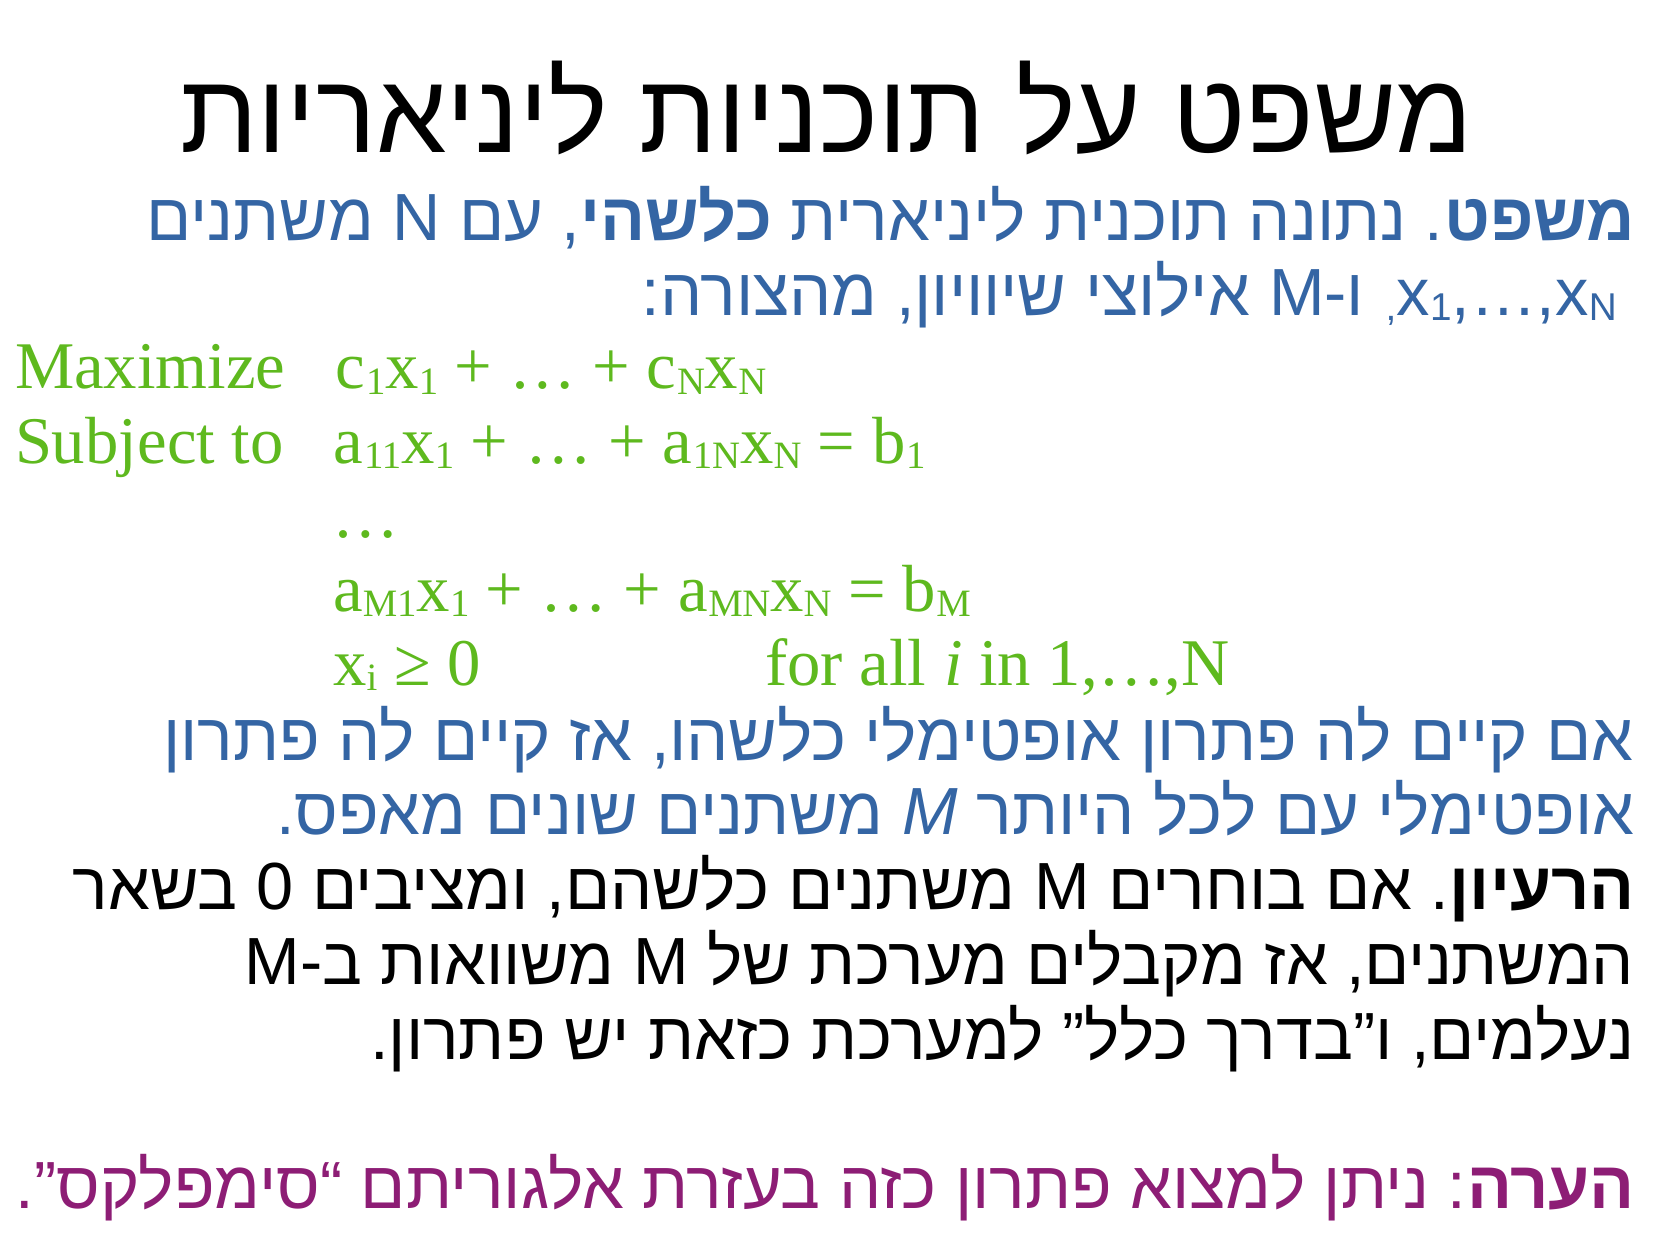

# משפט על תוכניות ליניאריות
משפט. נתונה תוכנית ליניארית כלשהי, עם N משתנים
 x1,…,xN, ו-M אילוצי שיוויון, מהצורה:
Maximize c1x1 + … + cNxN
Subject to a11x1 + … + a1NxN = b1
 …
 aM1x1 + … + aMNxN = bM
 xi ≥ 0 for all i in 1,…,N
אם קיים לה פתרון אופטימלי כלשהו, אז קיים לה פתרון אופטימלי עם לכל היותר M משתנים שונים מאפס.
הרעיון. אם בוחרים M משתנים כלשהם, ומציבים 0 בשאר המשתנים, אז מקבלים מערכת של M משוואות ב-M נעלמים, ו”בדרך כלל” למערכת כזאת יש פתרון.
הערה: ניתן למצוא פתרון כזה בעזרת אלגוריתם “סימפלקס”.